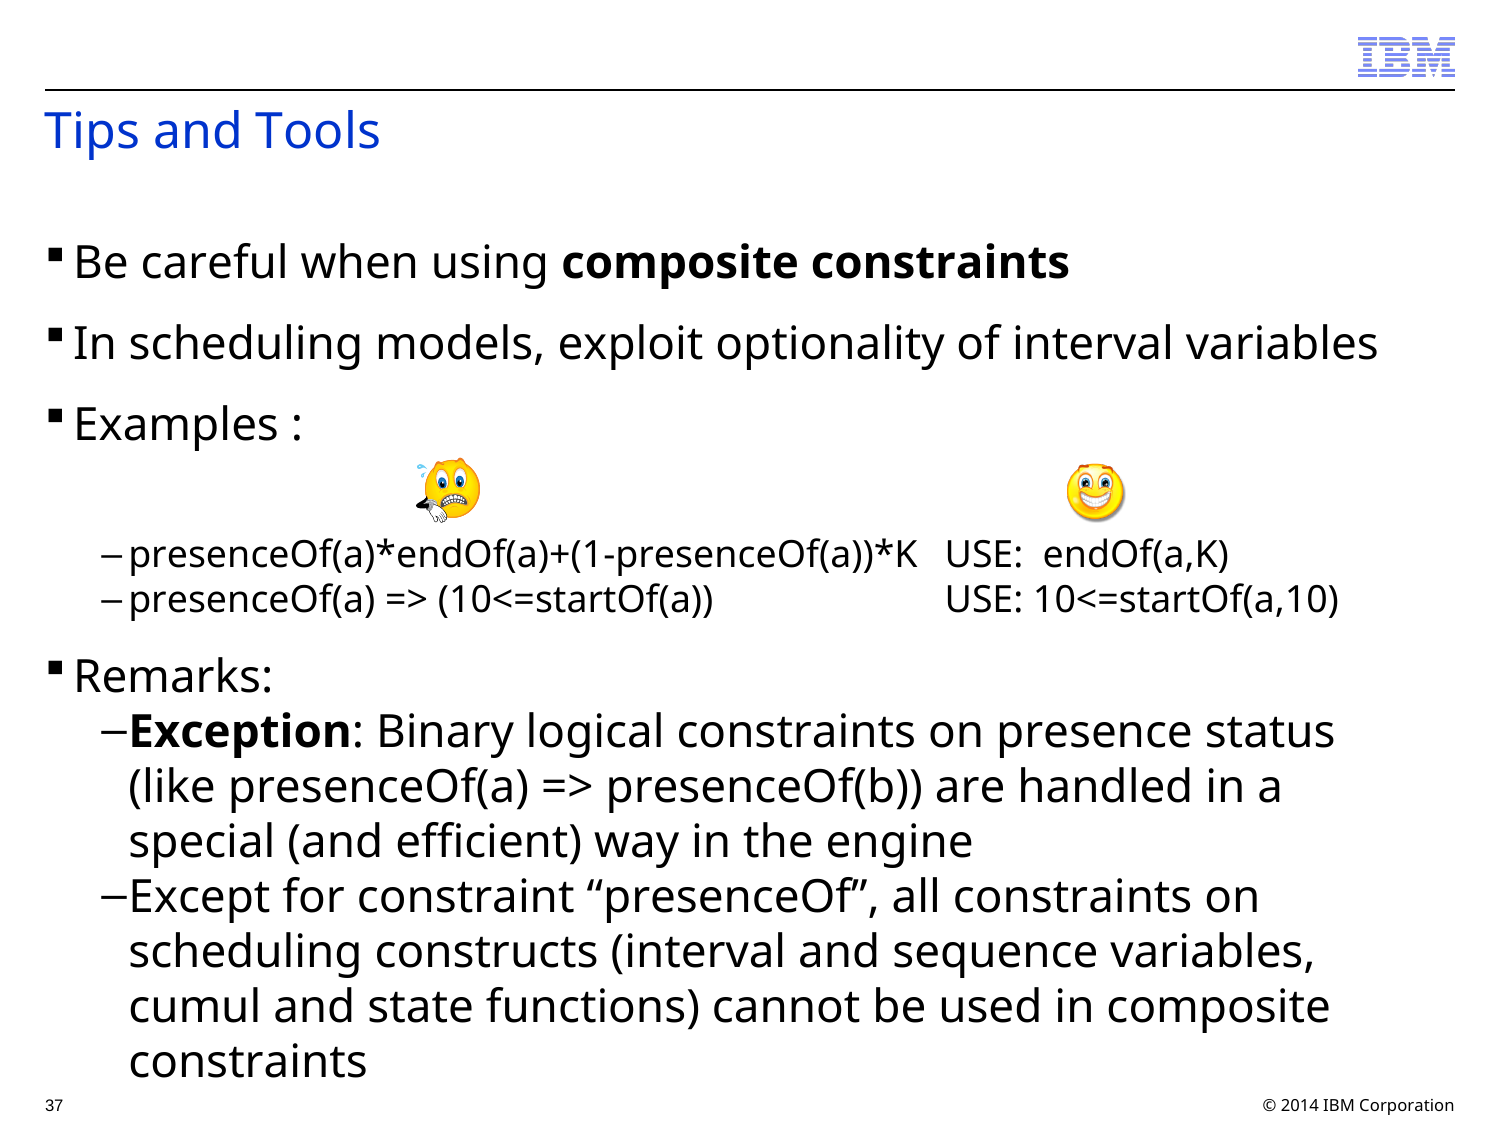

# Tips and Tools
Be careful when using composite constraints
In scheduling models, exploit optionality of interval variables
Examples :
presenceOf(a)*endOf(a)+(1-presenceOf(a))*K 	USE: endOf(a,K)
presenceOf(a) => (10<=startOf(a)) 	 	USE: 10<=startOf(a,10)
Remarks:
Exception: Binary logical constraints on presence status (like presenceOf(a) => presenceOf(b)) are handled in a special (and efficient) way in the engine
Except for constraint “presenceOf”, all constraints on scheduling constructs (interval and sequence variables, cumul and state functions) cannot be used in composite constraints
37